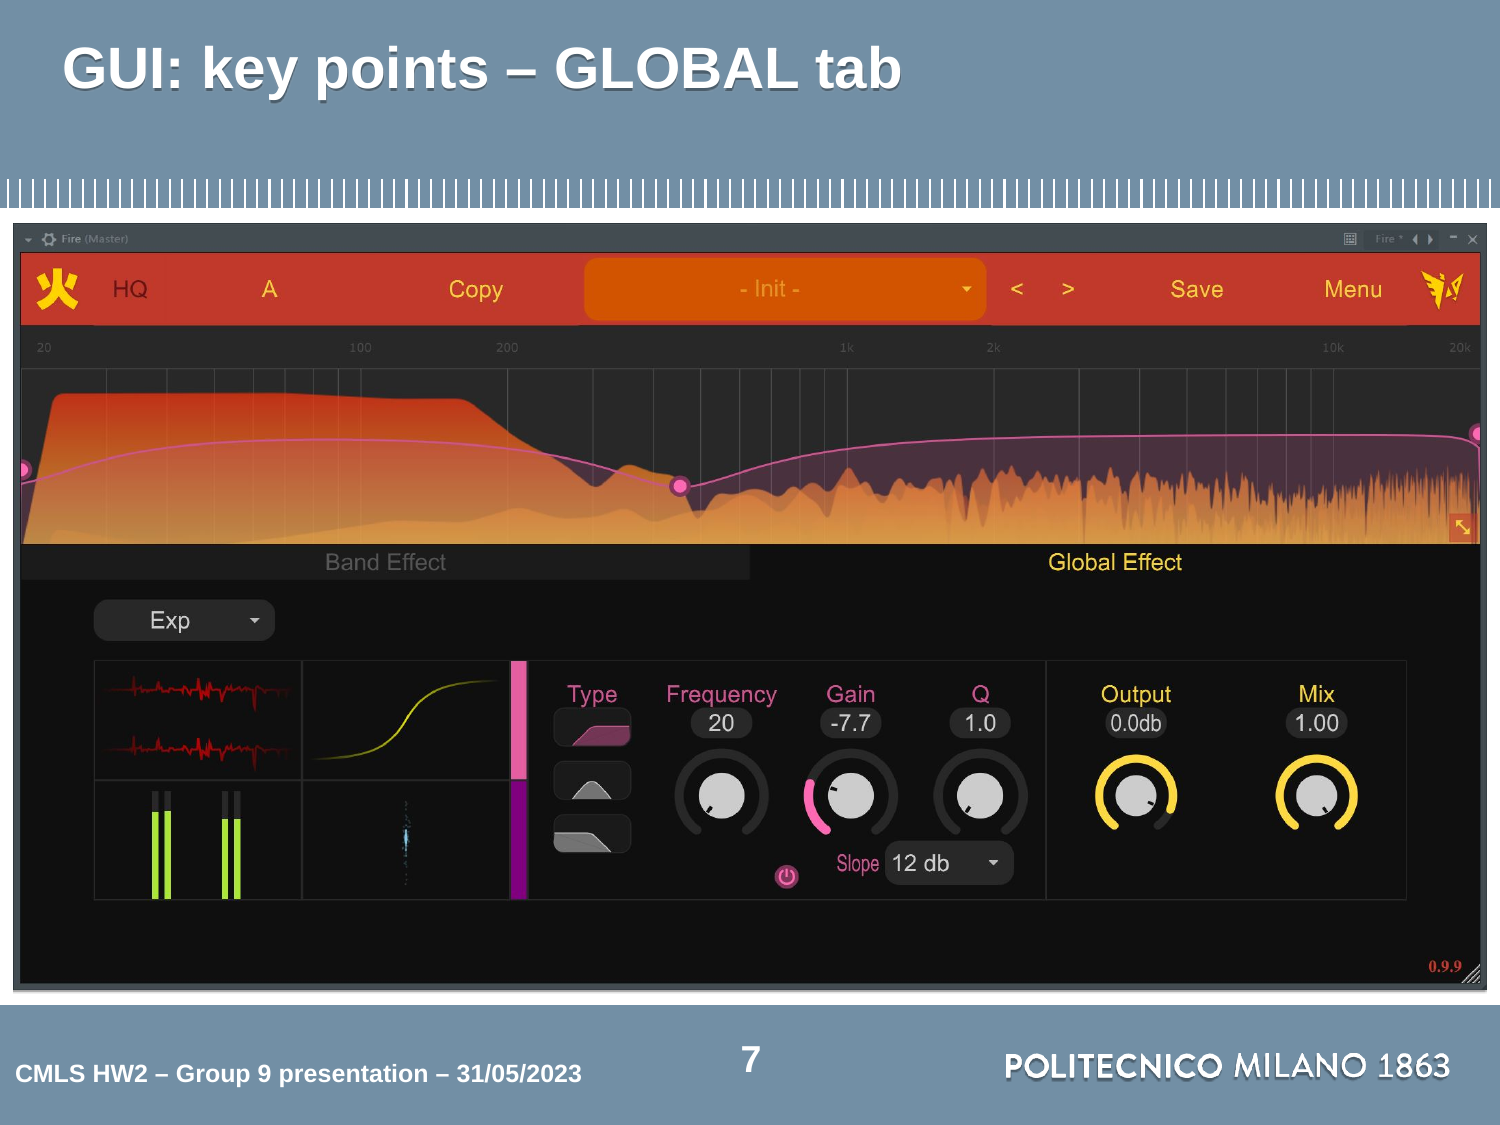

# GUI: key points – GLOBAL tab
7
CMLS HW2 – Group 9 presentation – 31/05/2023